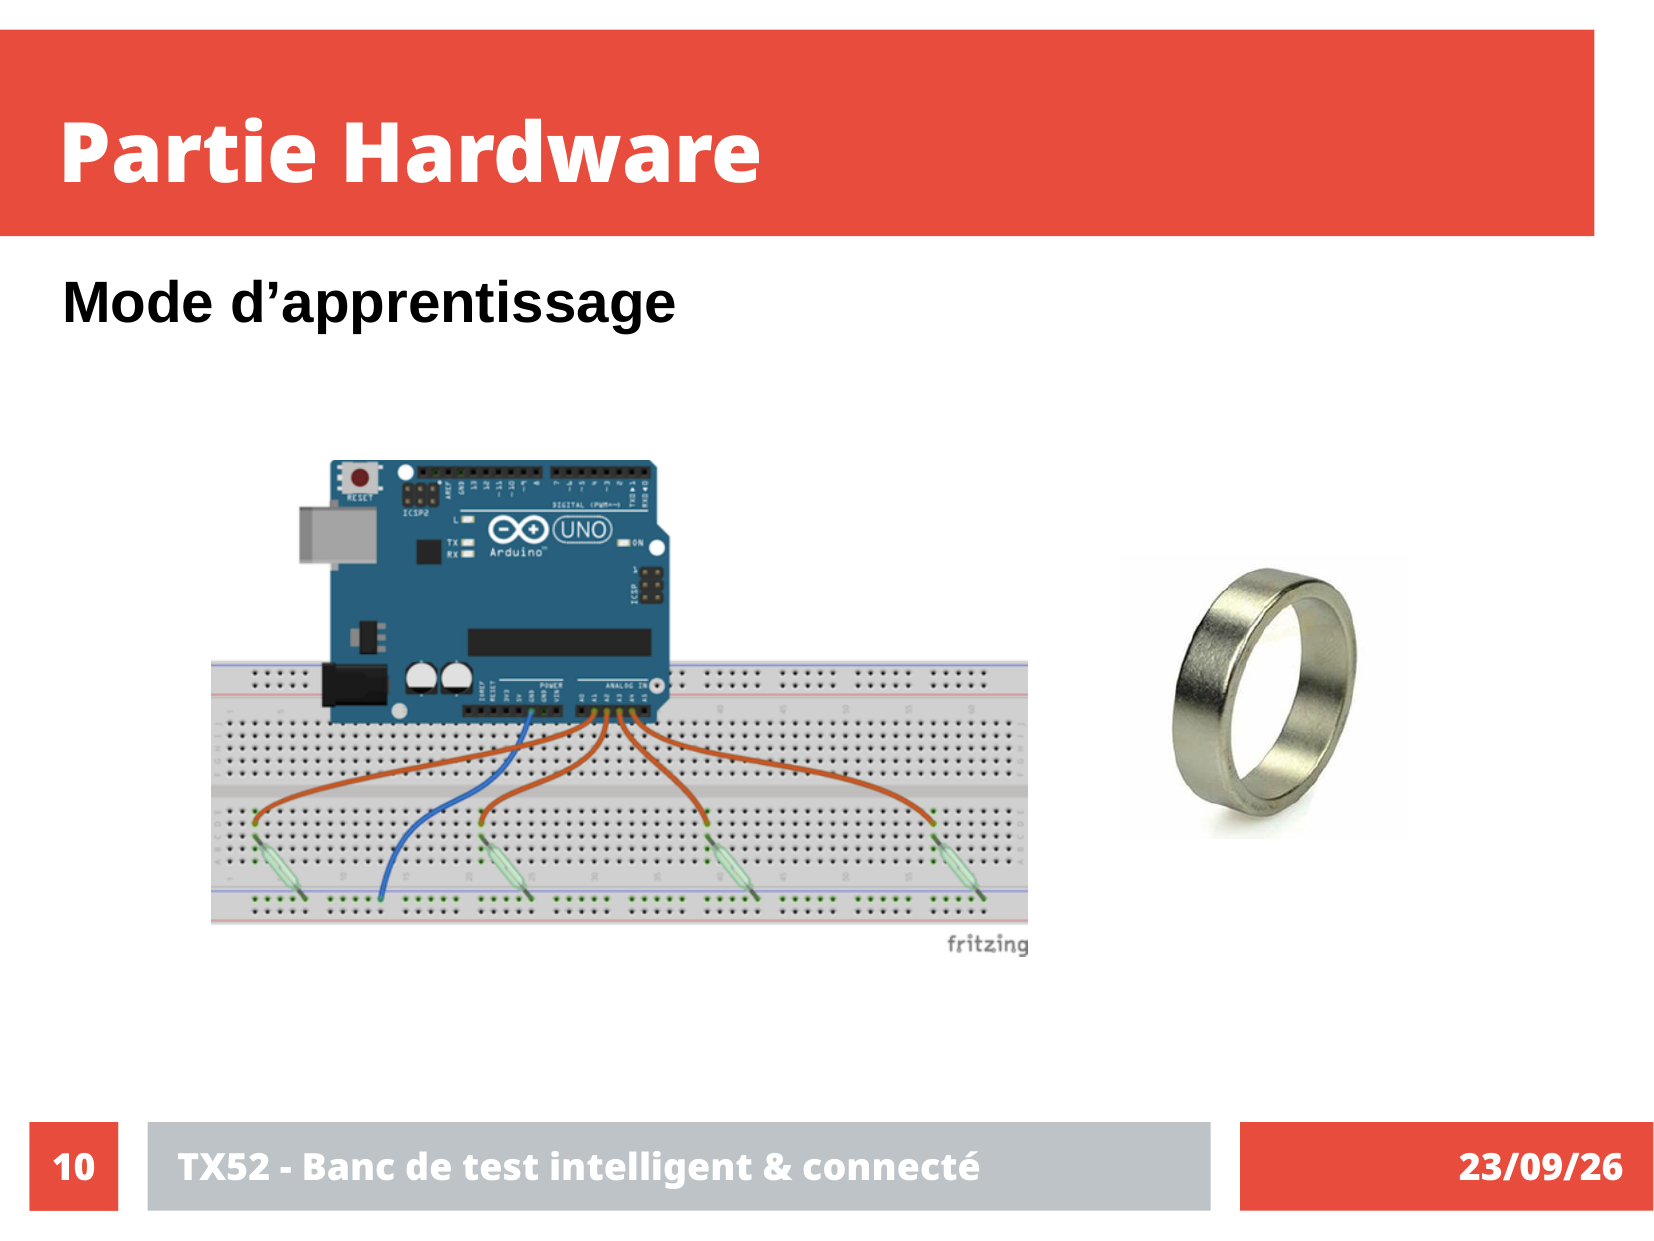

# Partie Hardware
Mode d’apprentissage
10
TX52 - Banc de test intelligent & connecté